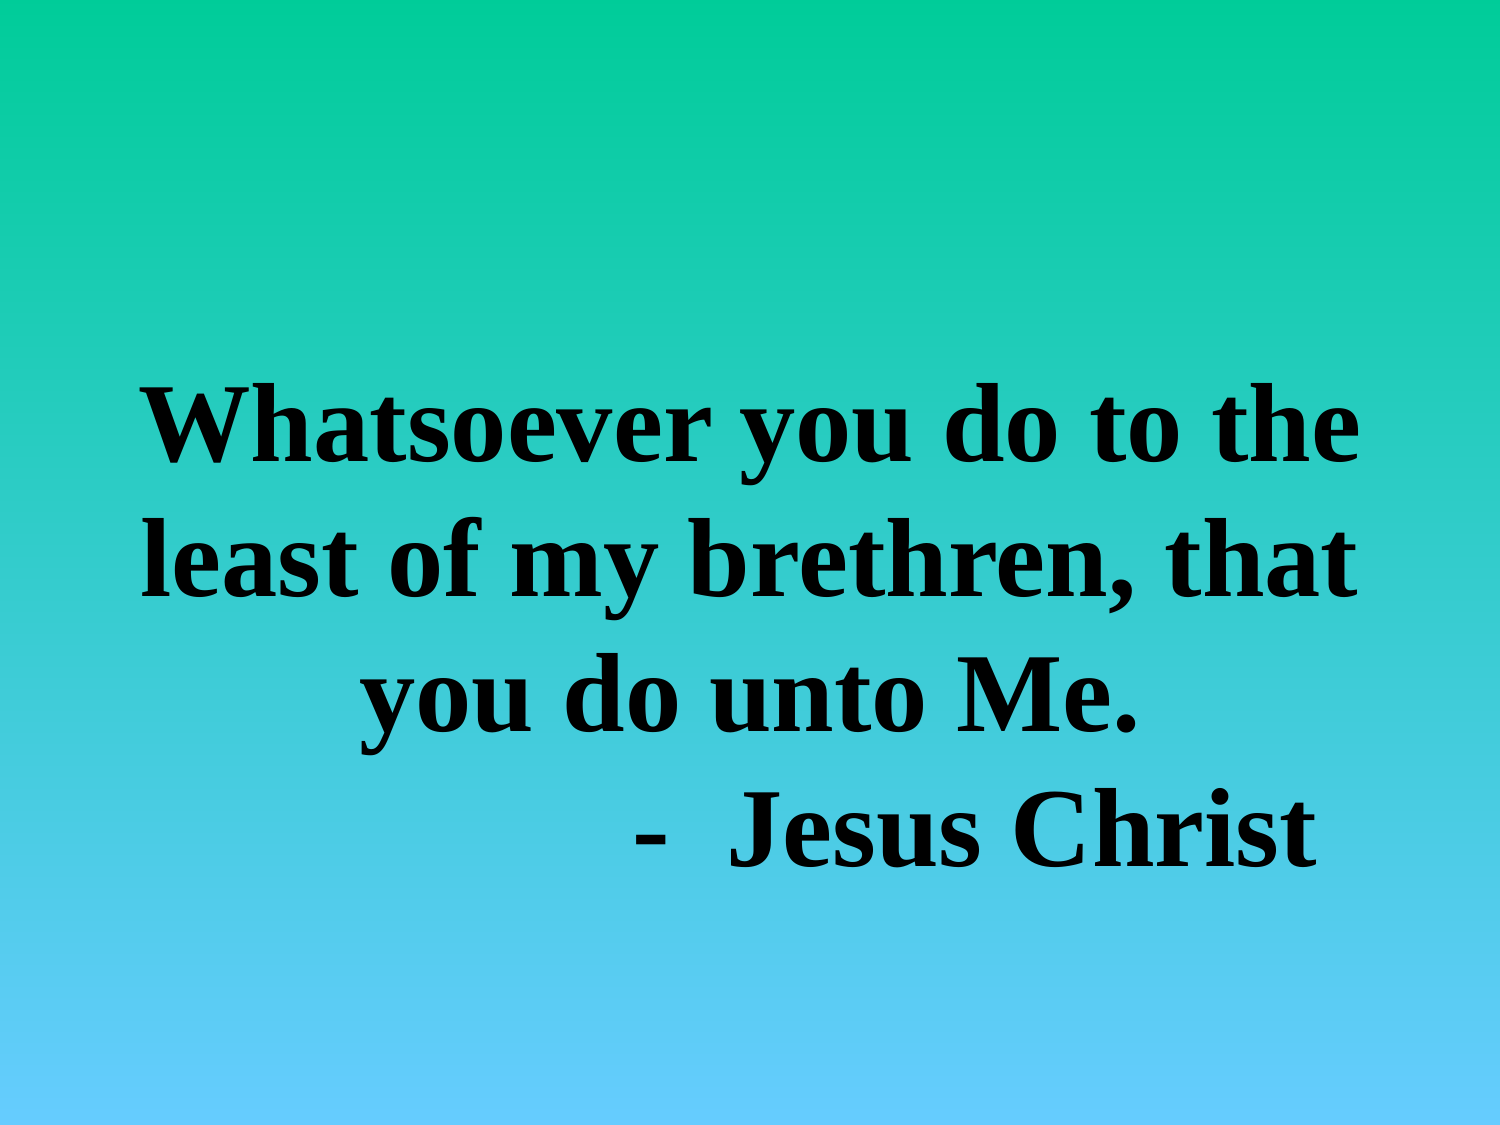

# Whatsoever you do to the least of my brethren, that you do unto Me. - Jesus Christ